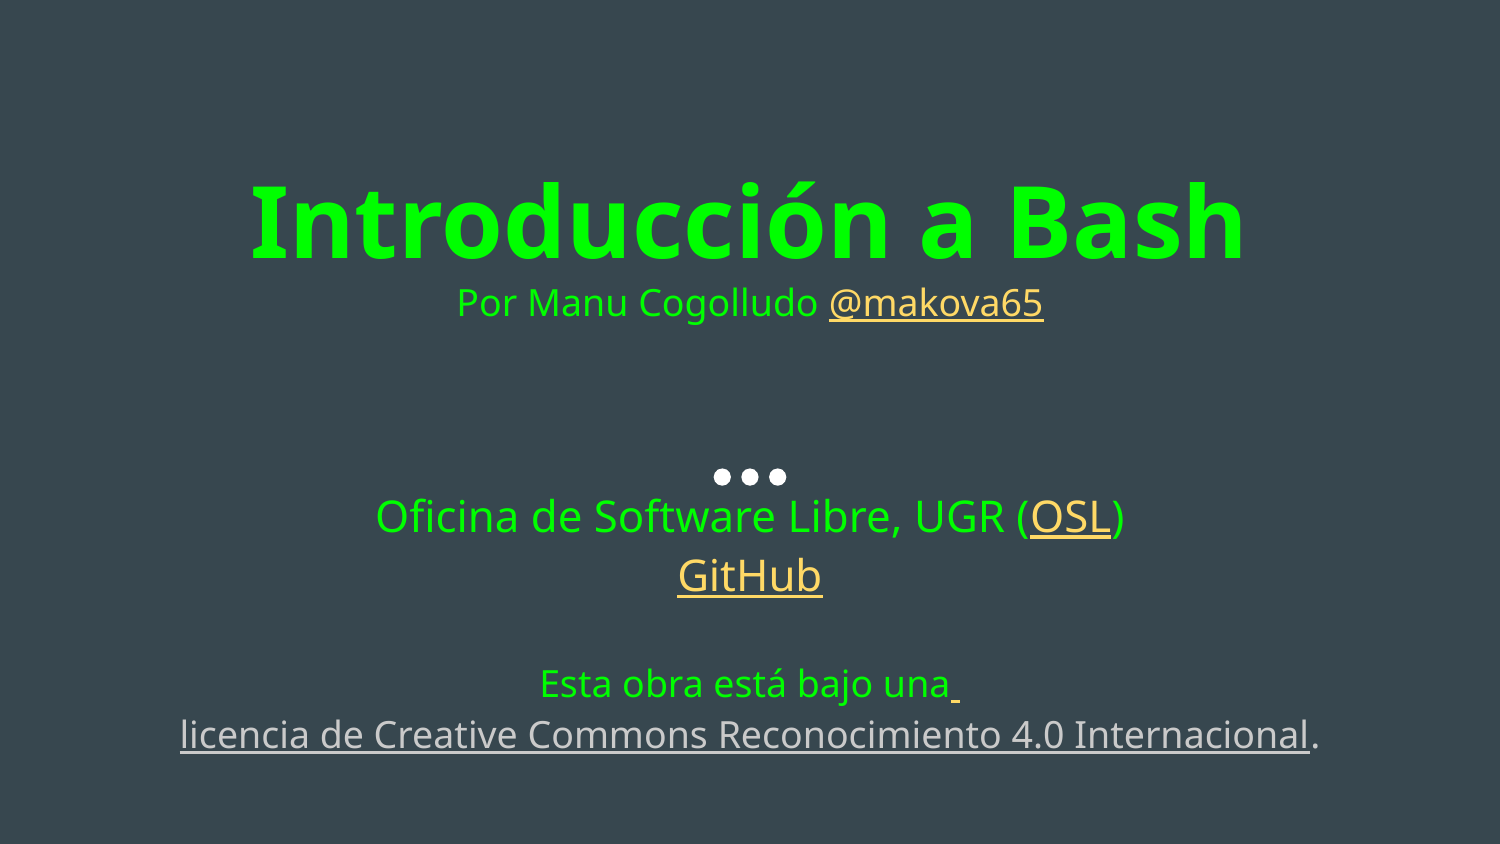

# Introducción a Bash Por Manu Cogolludo @makova65
Oficina de Software Libre, UGR (OSL)
GitHub
Esta obra está bajo una licencia de Creative Commons Reconocimiento 4.0 Internacional.